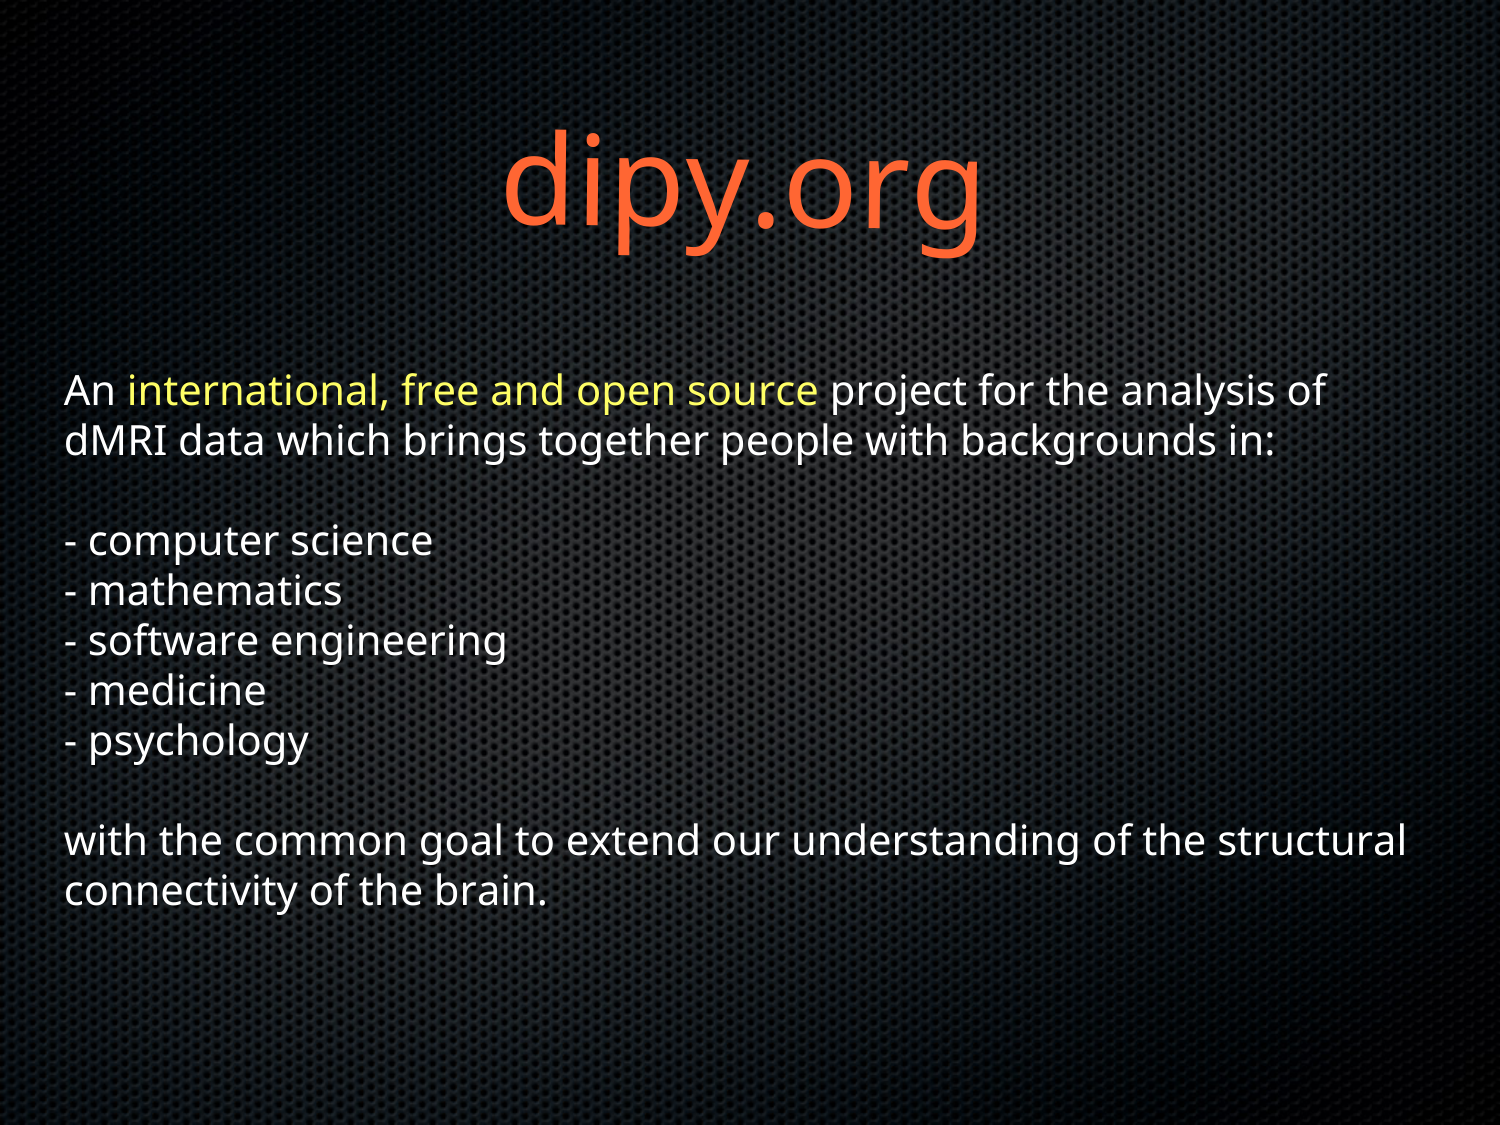

dipy.org
An international, free and open source project for the analysis of
dMRI data which brings together people with backgrounds in:
- computer science
- mathematics
- software engineering
- medicine
- psychology
with the common goal to extend our understanding of the structural
connectivity of the brain.